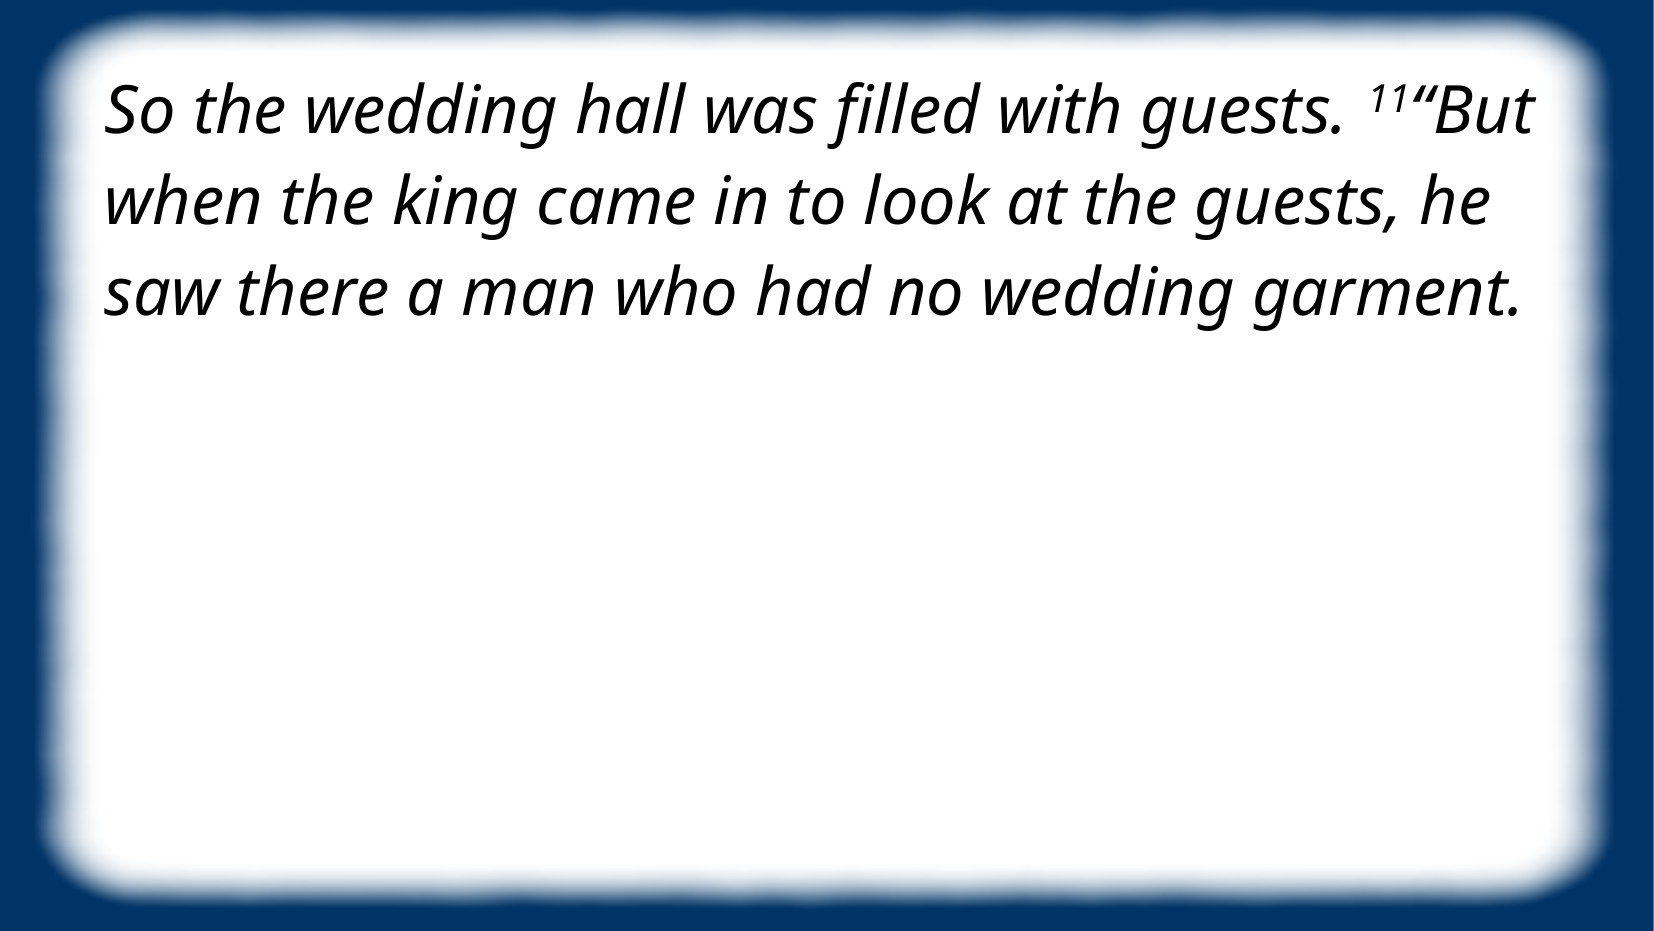

So the wedding hall was filled with guests. 11“But when the king came in to look at the guests, he saw there a man who had no wedding garment.